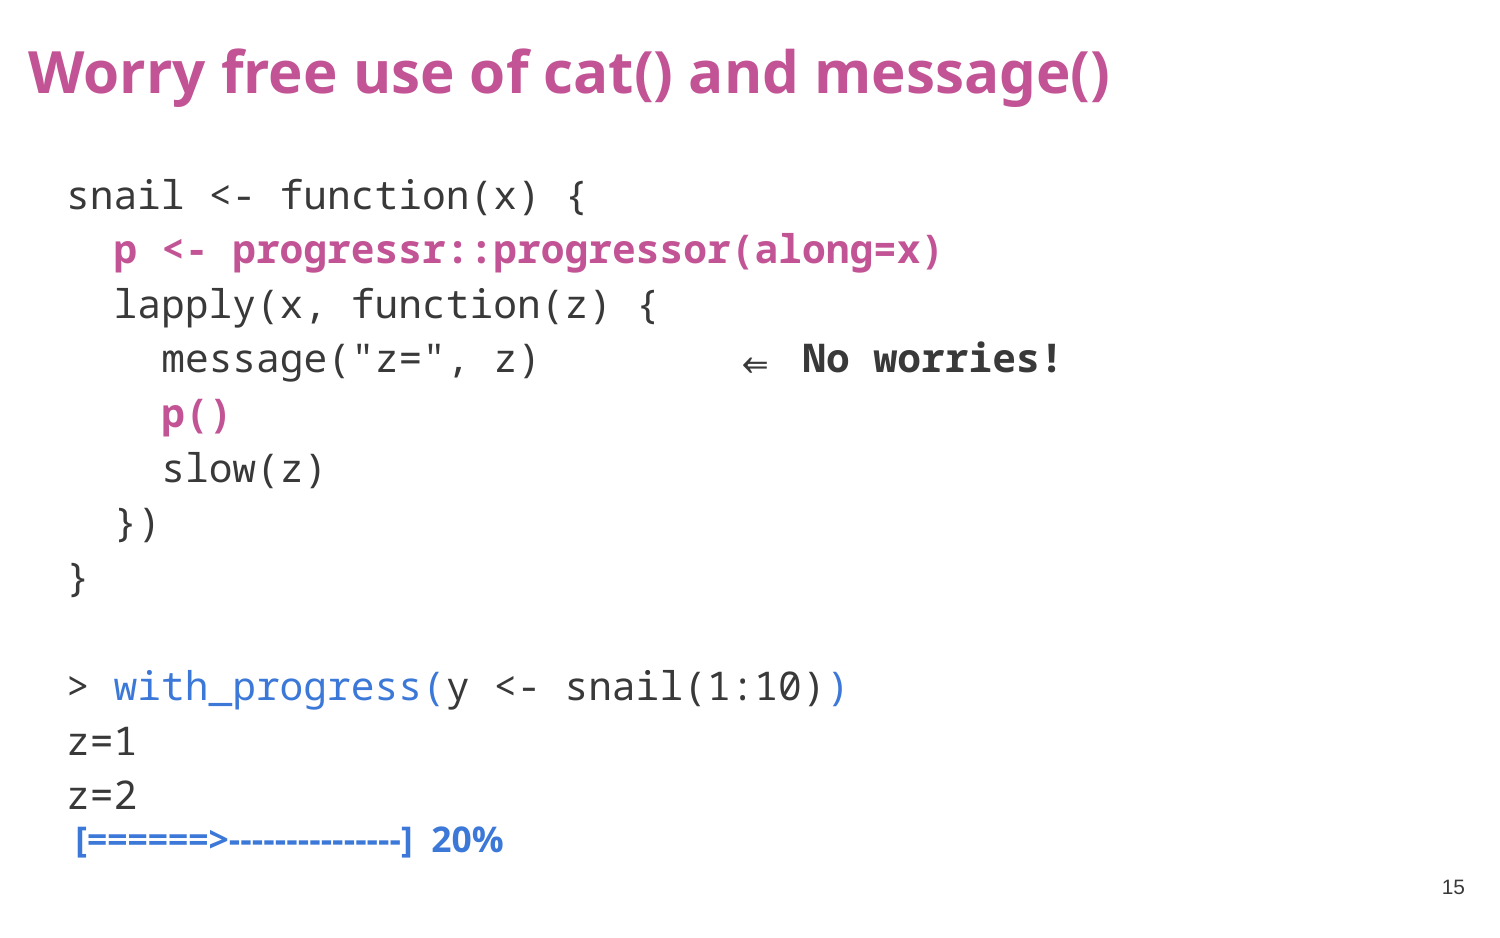

# Worry free use of cat() and message()
snail <- function(x) {
 p <- progressr::progressor(along=x)
 lapply(x, function(z) {
 message("z=", z) ⇐ No worries!
 p()
 slow(z)
 })
}
> with_progress(y <- snail(1:10))
z=1
z=2
 [======>---------------] 20%